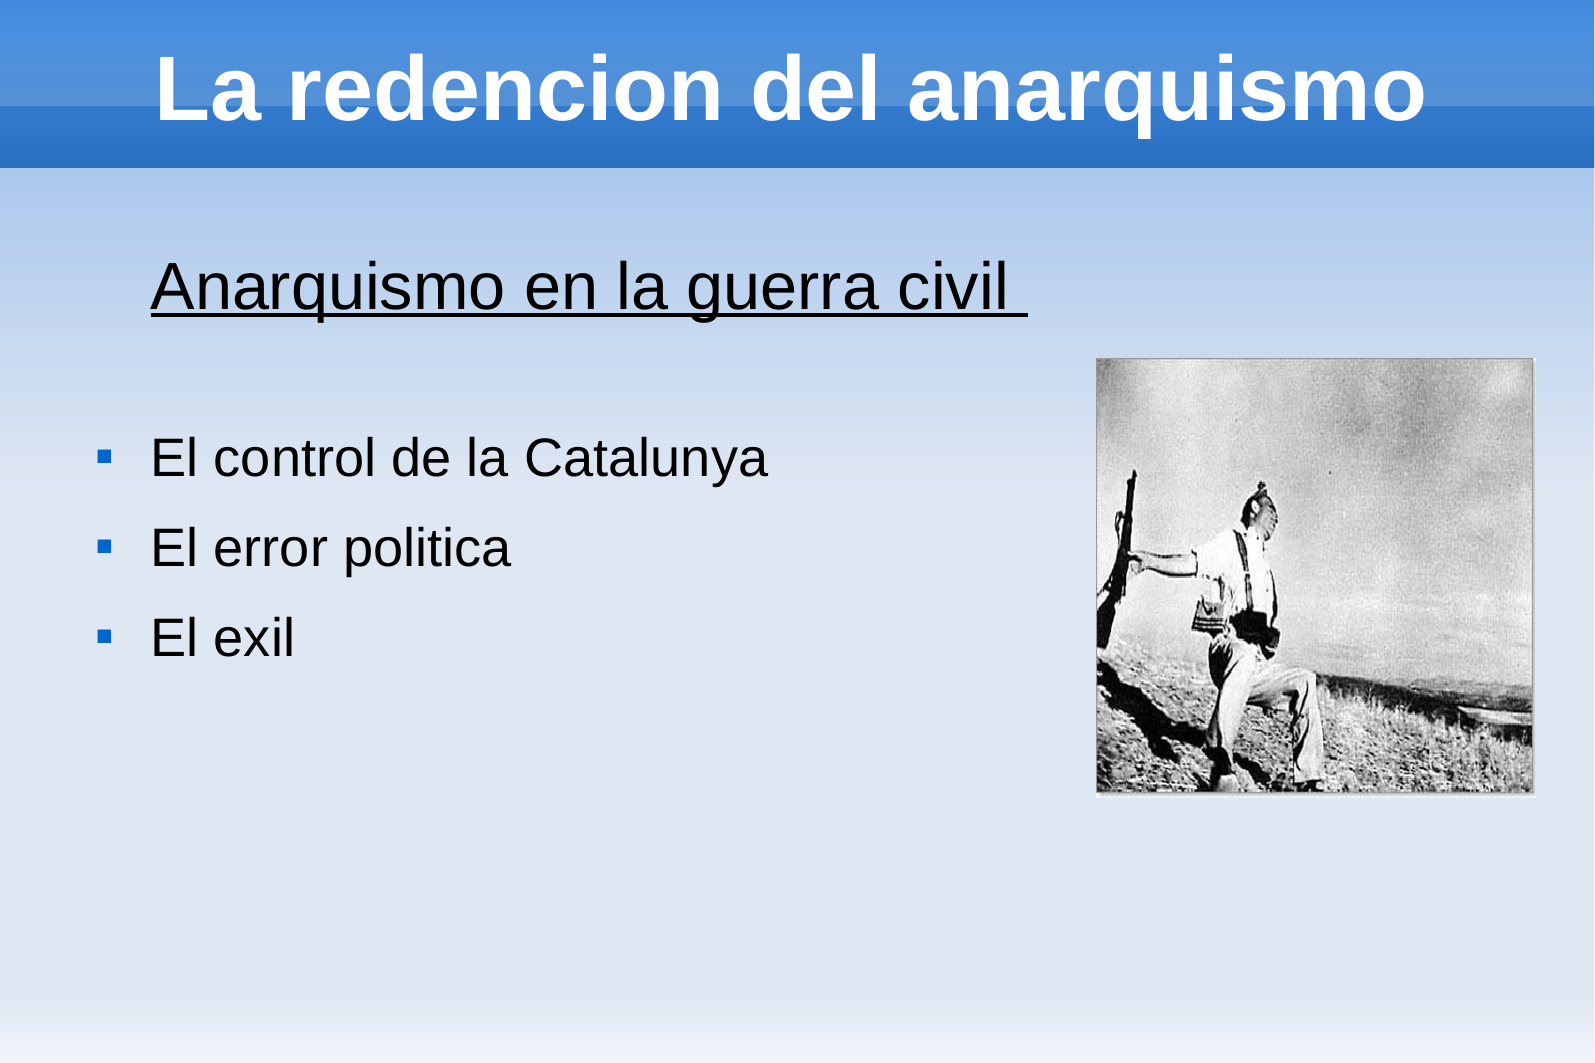

# La redencion del anarquismo
Anarquismo en la guerra civil
El control de la Catalunya
El error politica
El exil